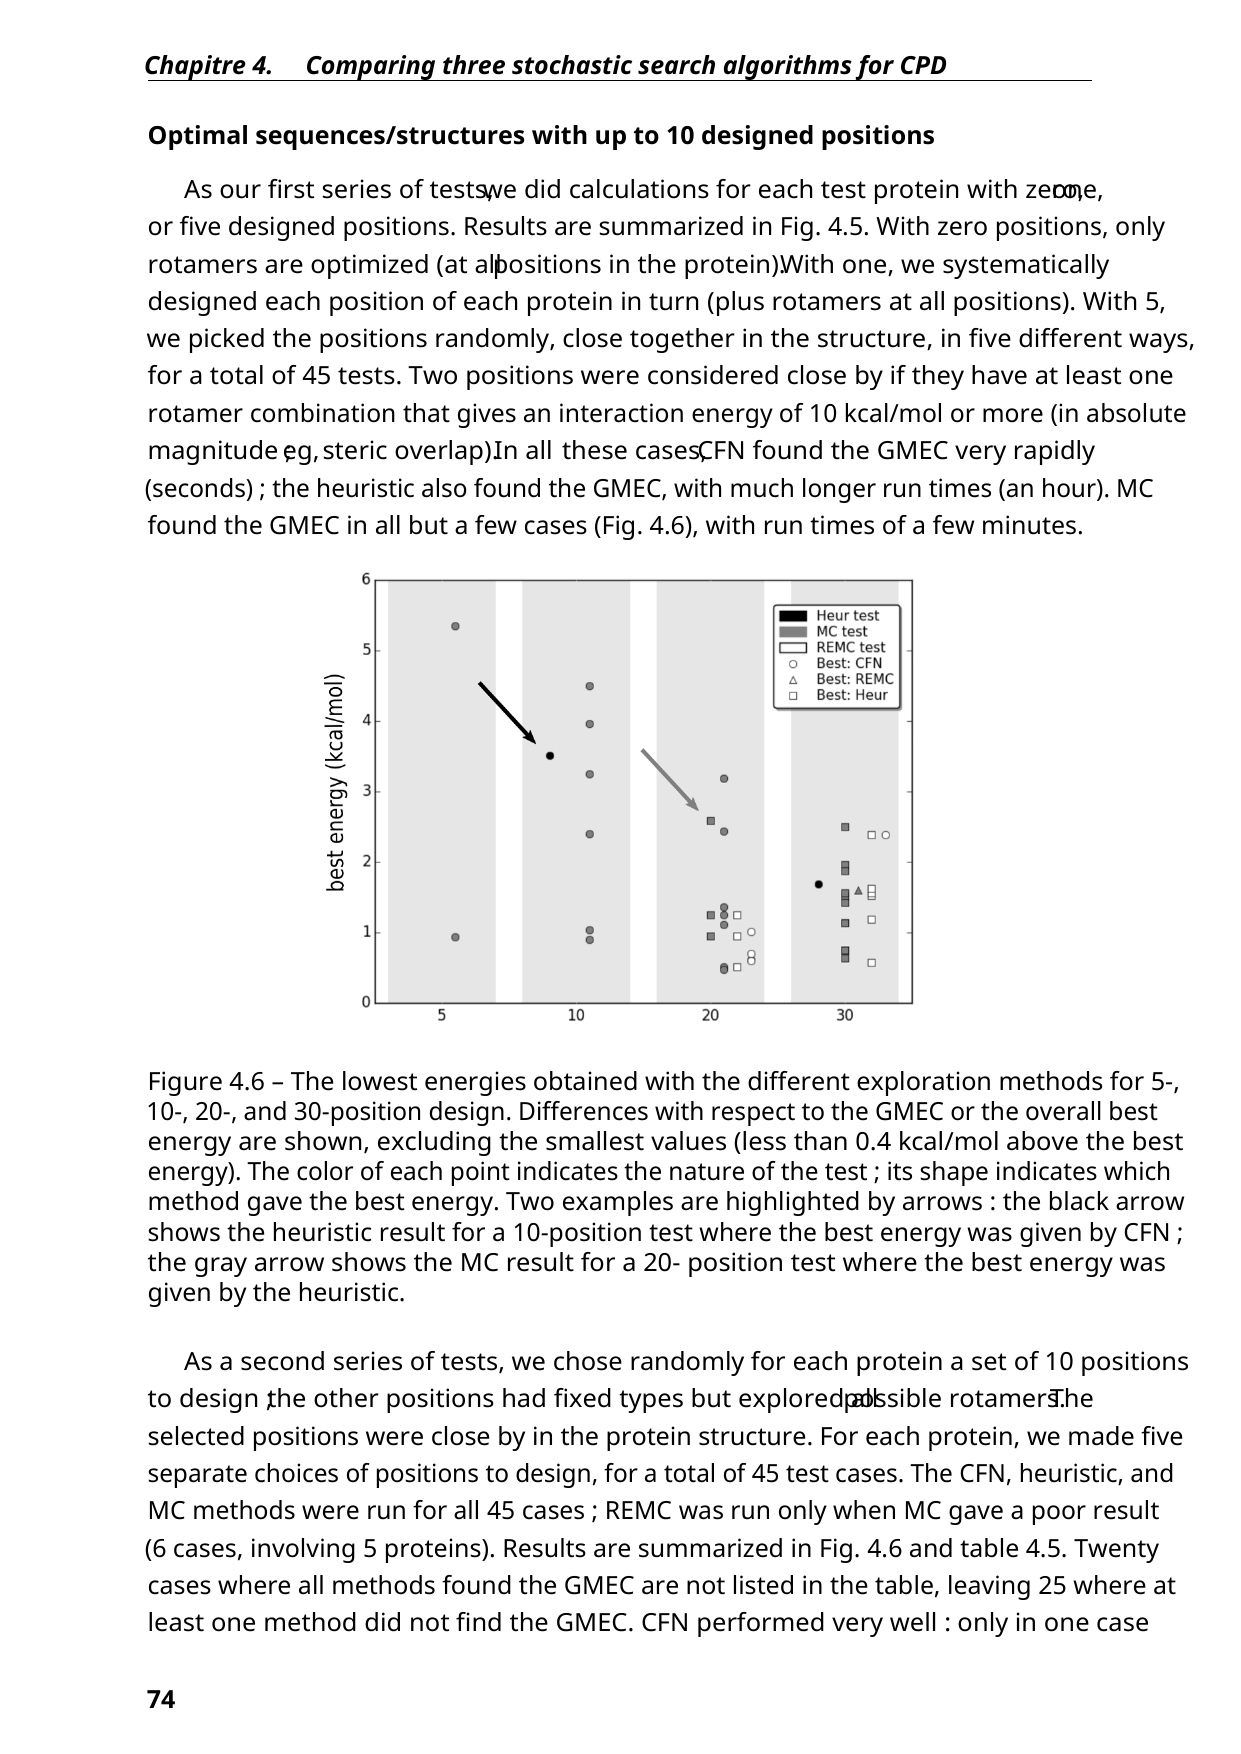

Chapitre 4.
Comparing three stochastic search algorithms for CPD
Optimal sequences/structures with up to 10 designed positions
As our first series of tests,
we did calculations for each test protein with zero,
one,
or five designed positions. Results are summarized in Fig. 4.5. With zero positions, only
rotamers are optimized (at all
positions in the protein).
With one,
we systematically
designed each position of each protein in turn (plus rotamers at all positions). With 5,
we picked the positions randomly, close together in the structure, in five different ways,
for a total of 45 tests. Two positions were considered close by if they have at least one
rotamer combination that gives an interaction energy of 10 kcal/mol or more (in absolute
magnitude ;
eg,
steric overlap).
In all
these cases,
CFN found the GMEC very rapidly
(seconds) ; the heuristic also found the GMEC, with much longer run times (an hour). MC
found the GMEC in all but a few cases (Fig. 4.6), with run times of a few minutes.
Figure 4.6 – The lowest energies obtained with the different exploration methods for 5-,
10-, 20-, and 30-position design. Differences with respect to the GMEC or the overall best
energy are shown, excluding the smallest values (less than 0.4 kcal/mol above the best
energy). The color of each point indicates the nature of the test ; its shape indicates which
method gave the best energy. Two examples are highlighted by arrows : the black arrow
shows the heuristic result for a 10-position test where the best energy was given by CFN ;
the gray arrow shows the MC result for a 20- position test where the best energy was
given by the heuristic.
As a second series of tests, we chose randomly for each protein a set of 10 positions
to design ;
the other positions had fixed types but explored all
possible rotamers.
The
selected positions were close by in the protein structure. For each protein, we made five
separate choices of positions to design, for a total of 45 test cases. The CFN, heuristic, and
MC methods were run for all 45 cases ; REMC was run only when MC gave a poor result
(6 cases, involving 5 proteins). Results are summarized in Fig. 4.6 and table 4.5. Twenty
cases where all methods found the GMEC are not listed in the table, leaving 25 where at
least one method did not find the GMEC. CFN performed very well : only in one case
74